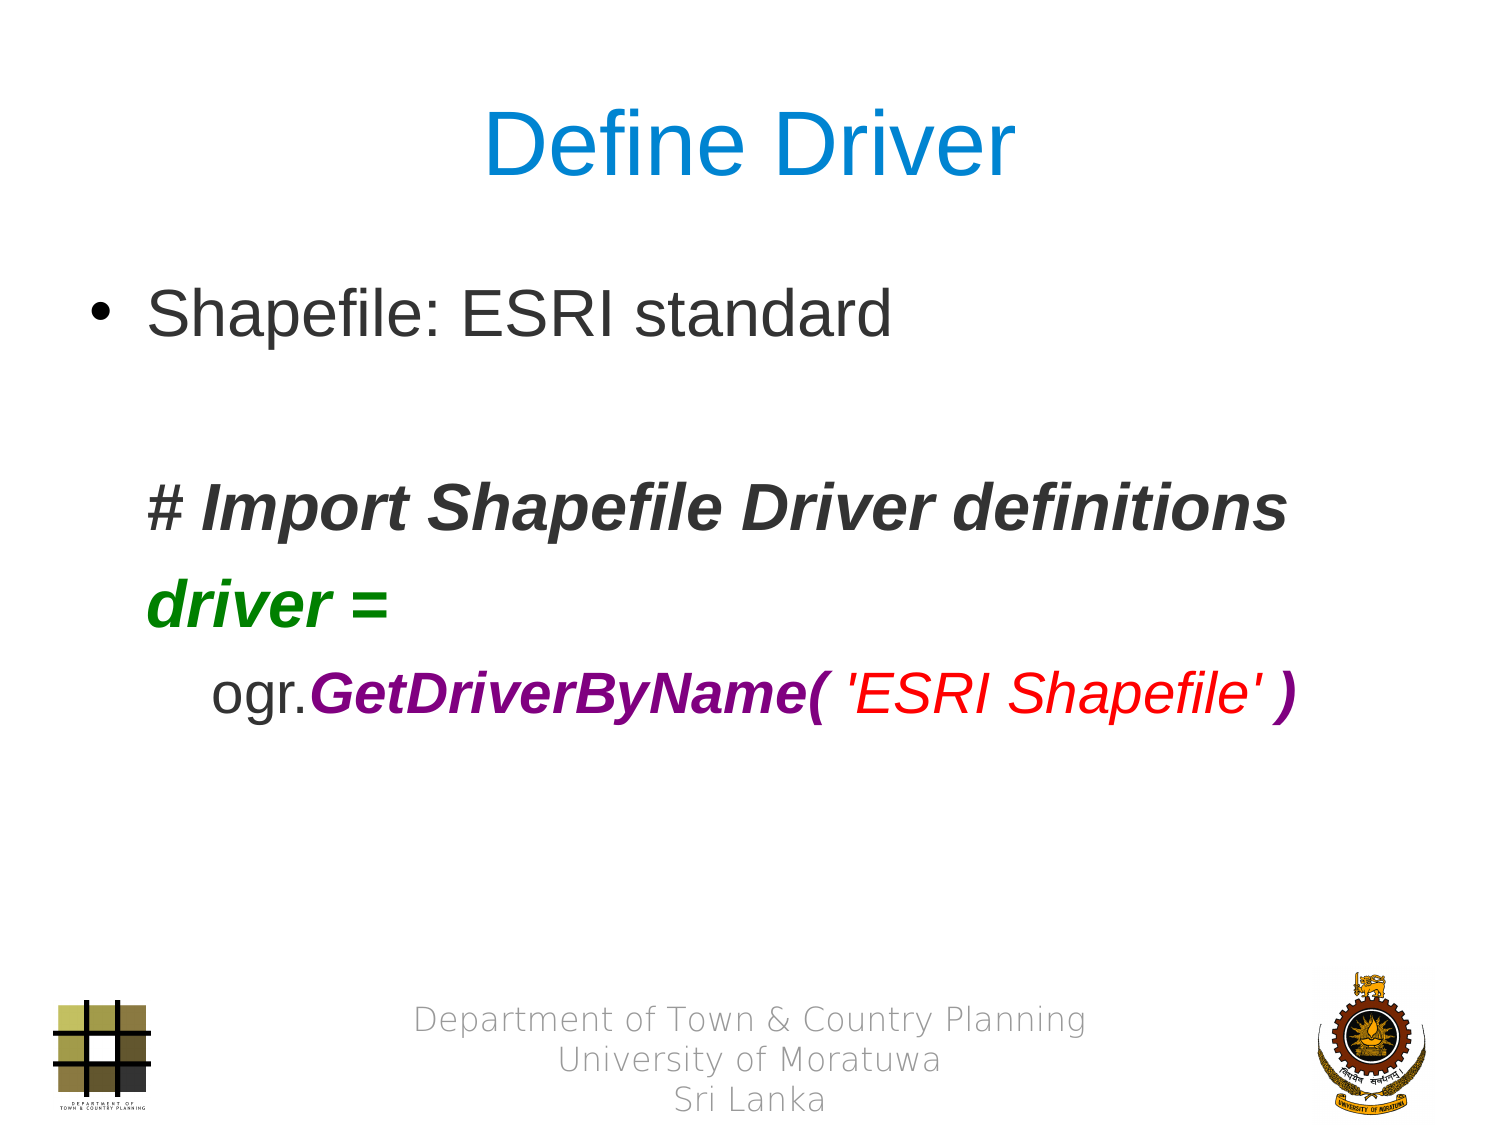

# Define Driver
Shapefile: ESRI standard
# Import Shapefile Driver definitions
driver =
ogr.GetDriverByName( 'ESRI Shapefile' )